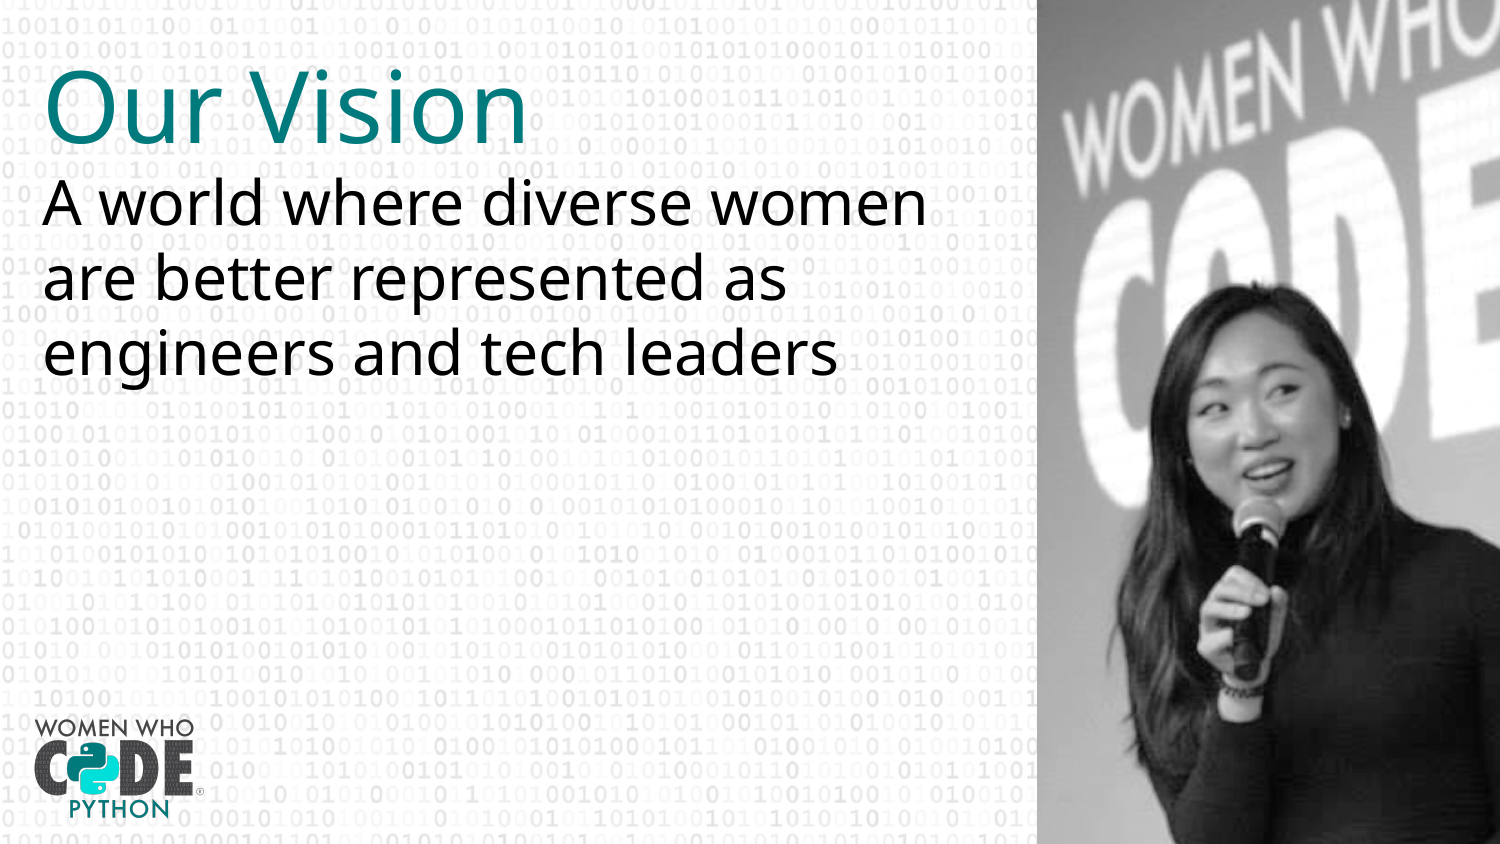

Our Vision
A world where diverse women are better represented as engineers and tech leaders